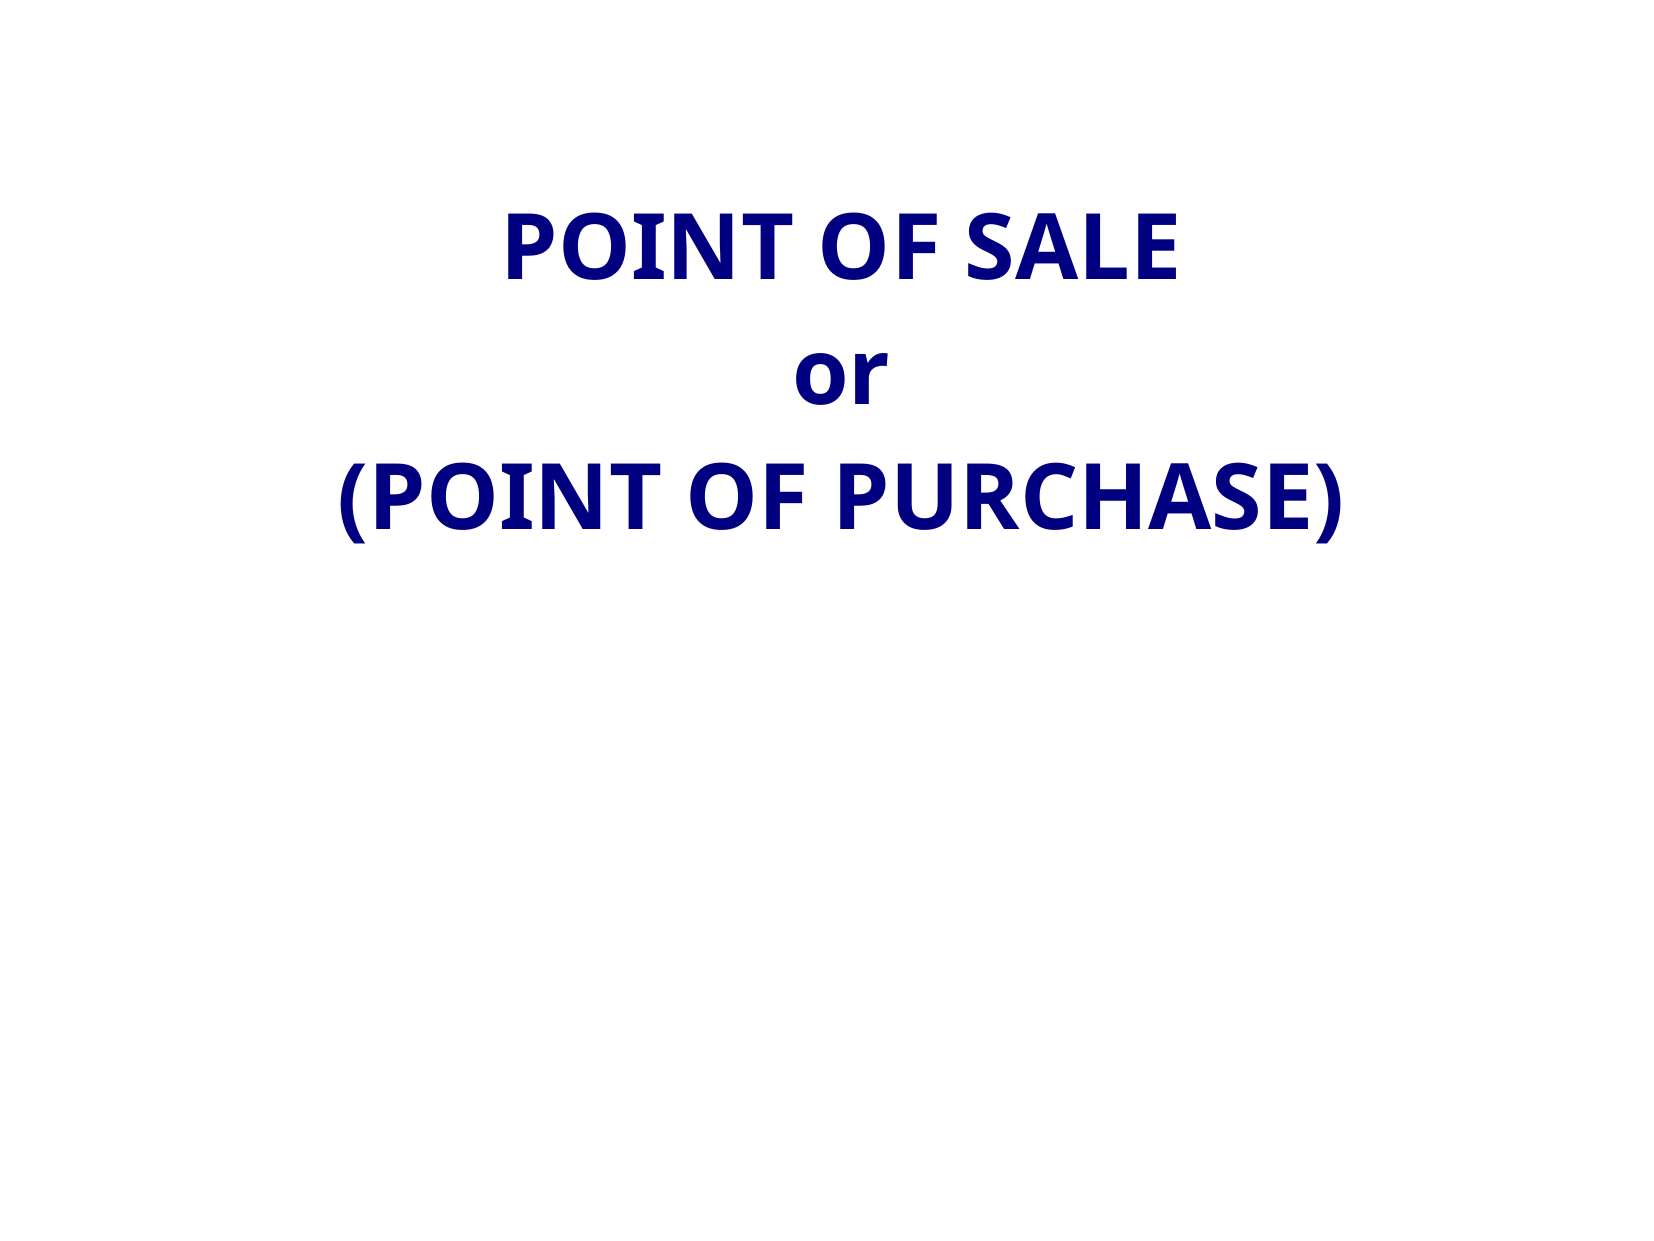

# POINT OF SALE or (POINT OF PURCHASE)